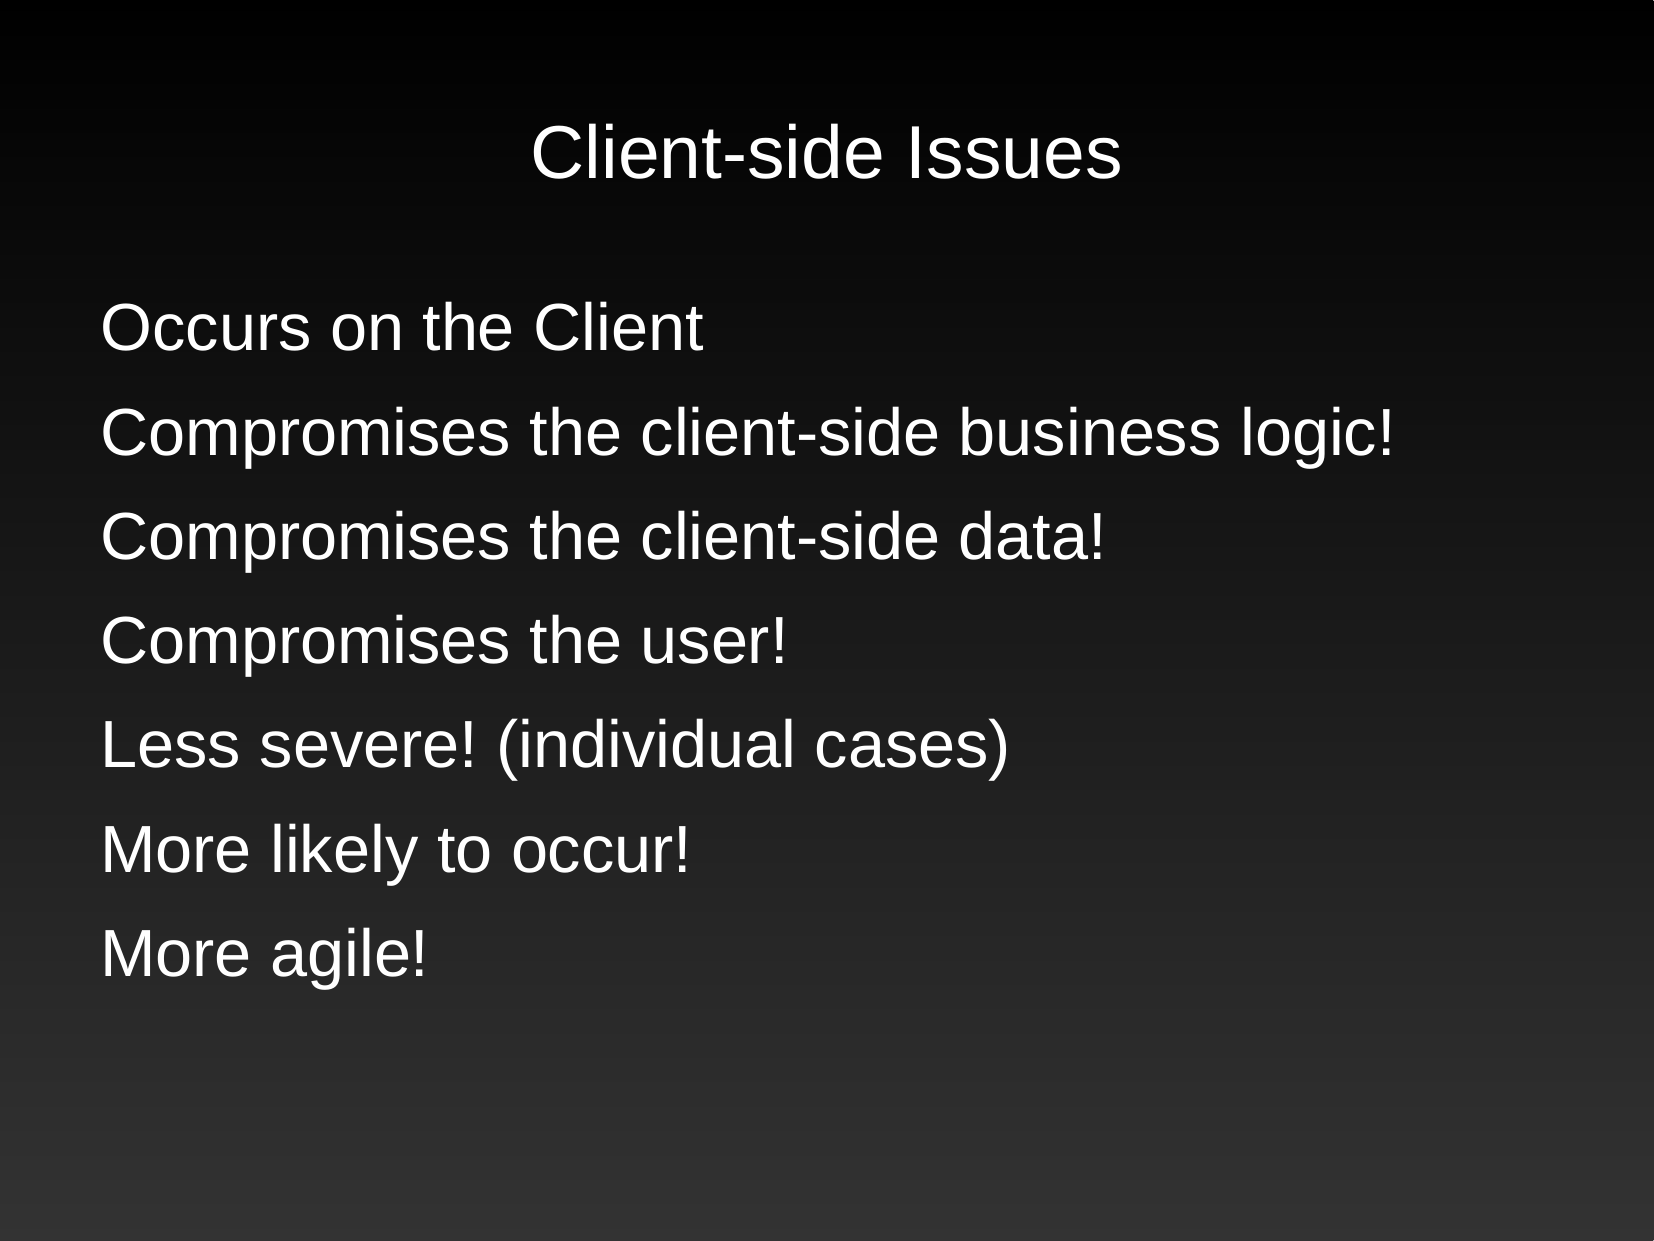

# Client-side Issues
Occurs on the Client
Compromises the client-side business logic!
Compromises the client-side data!
Compromises the user!
Less severe! (individual cases)
More likely to occur!
More agile!